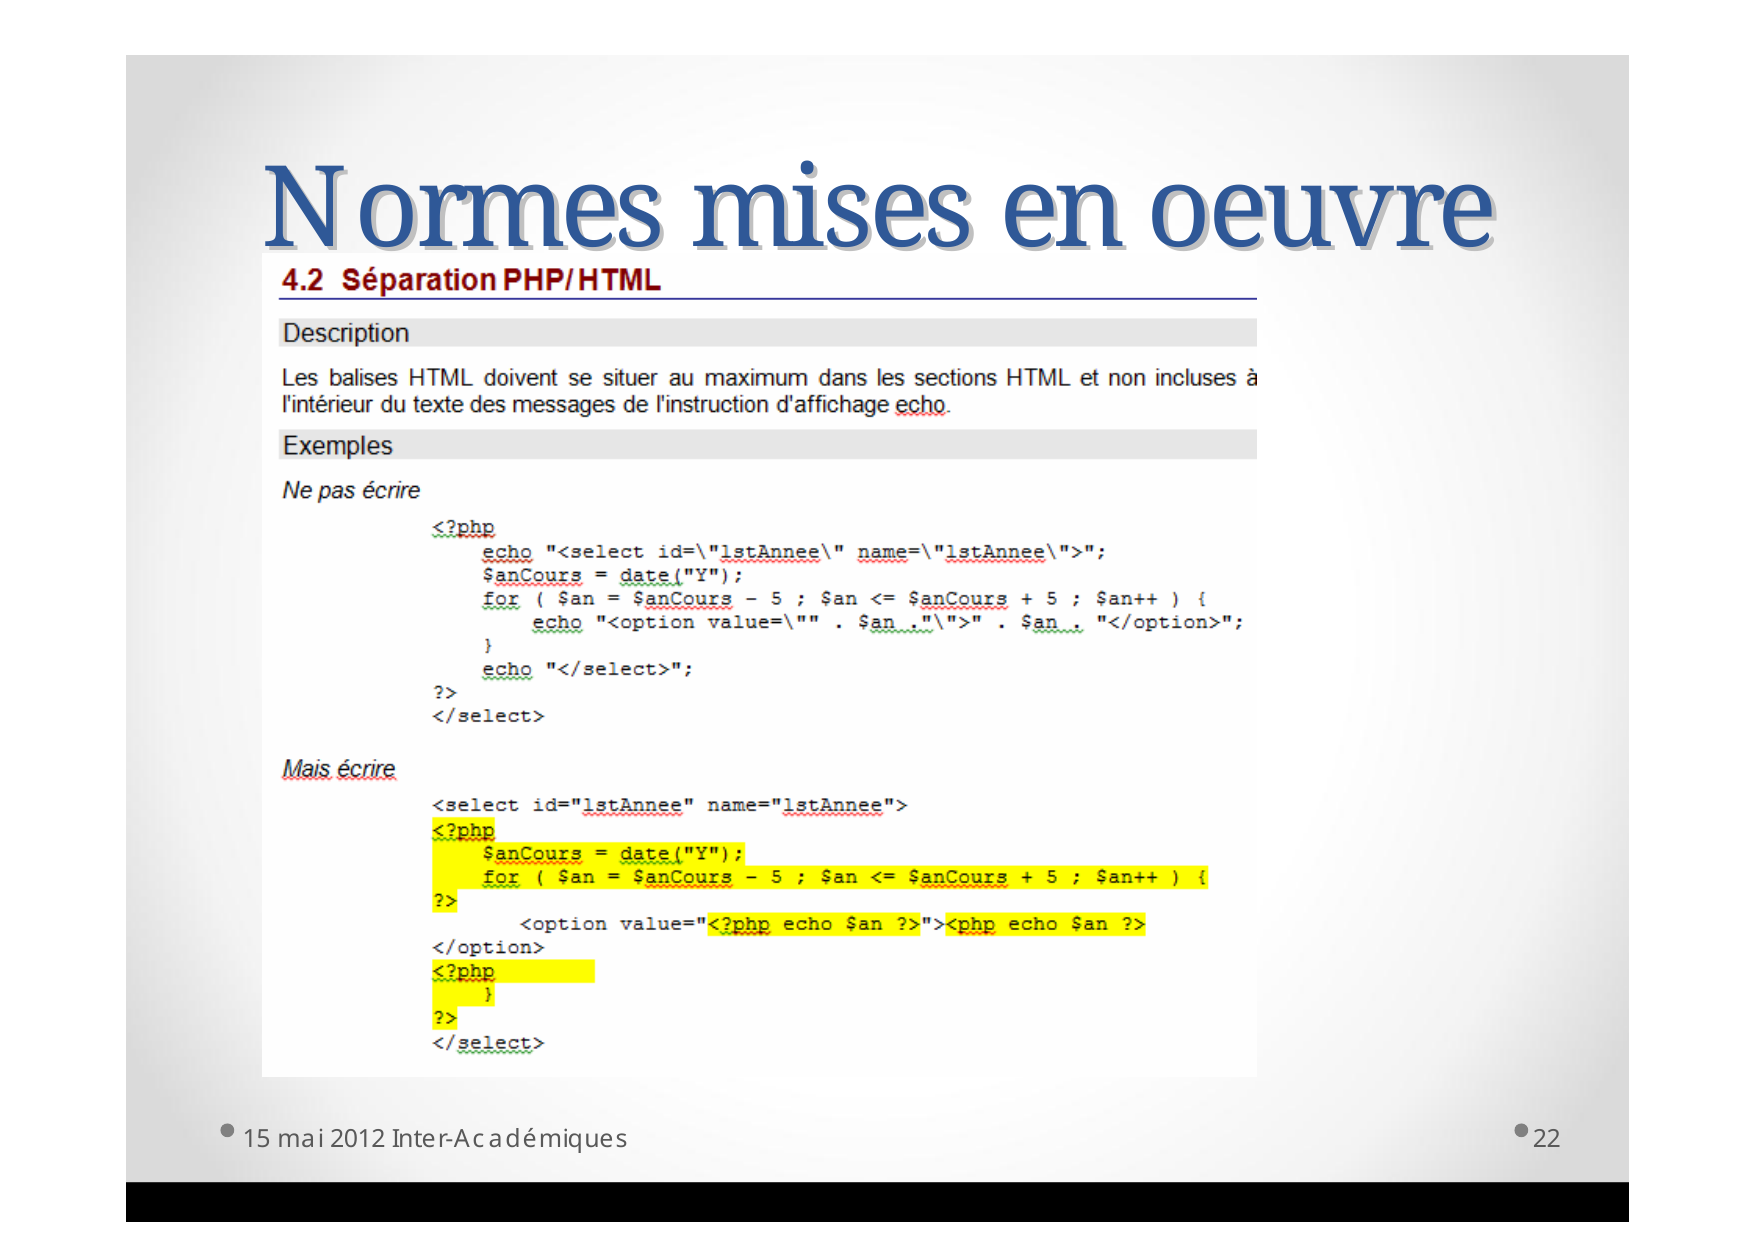

N
o
r
m
e
s
m
i
s
e
s
e
n
o
e
u
v
r
e
N
o
r
m
e
s
m
i
s
e
s
e
n
o
e
u
v
r
e
1
5
m
a
i
2
0
1
2
I
n
t
e
r
-
A
c
a
d
é
m
i
q
u
e
s
2
2